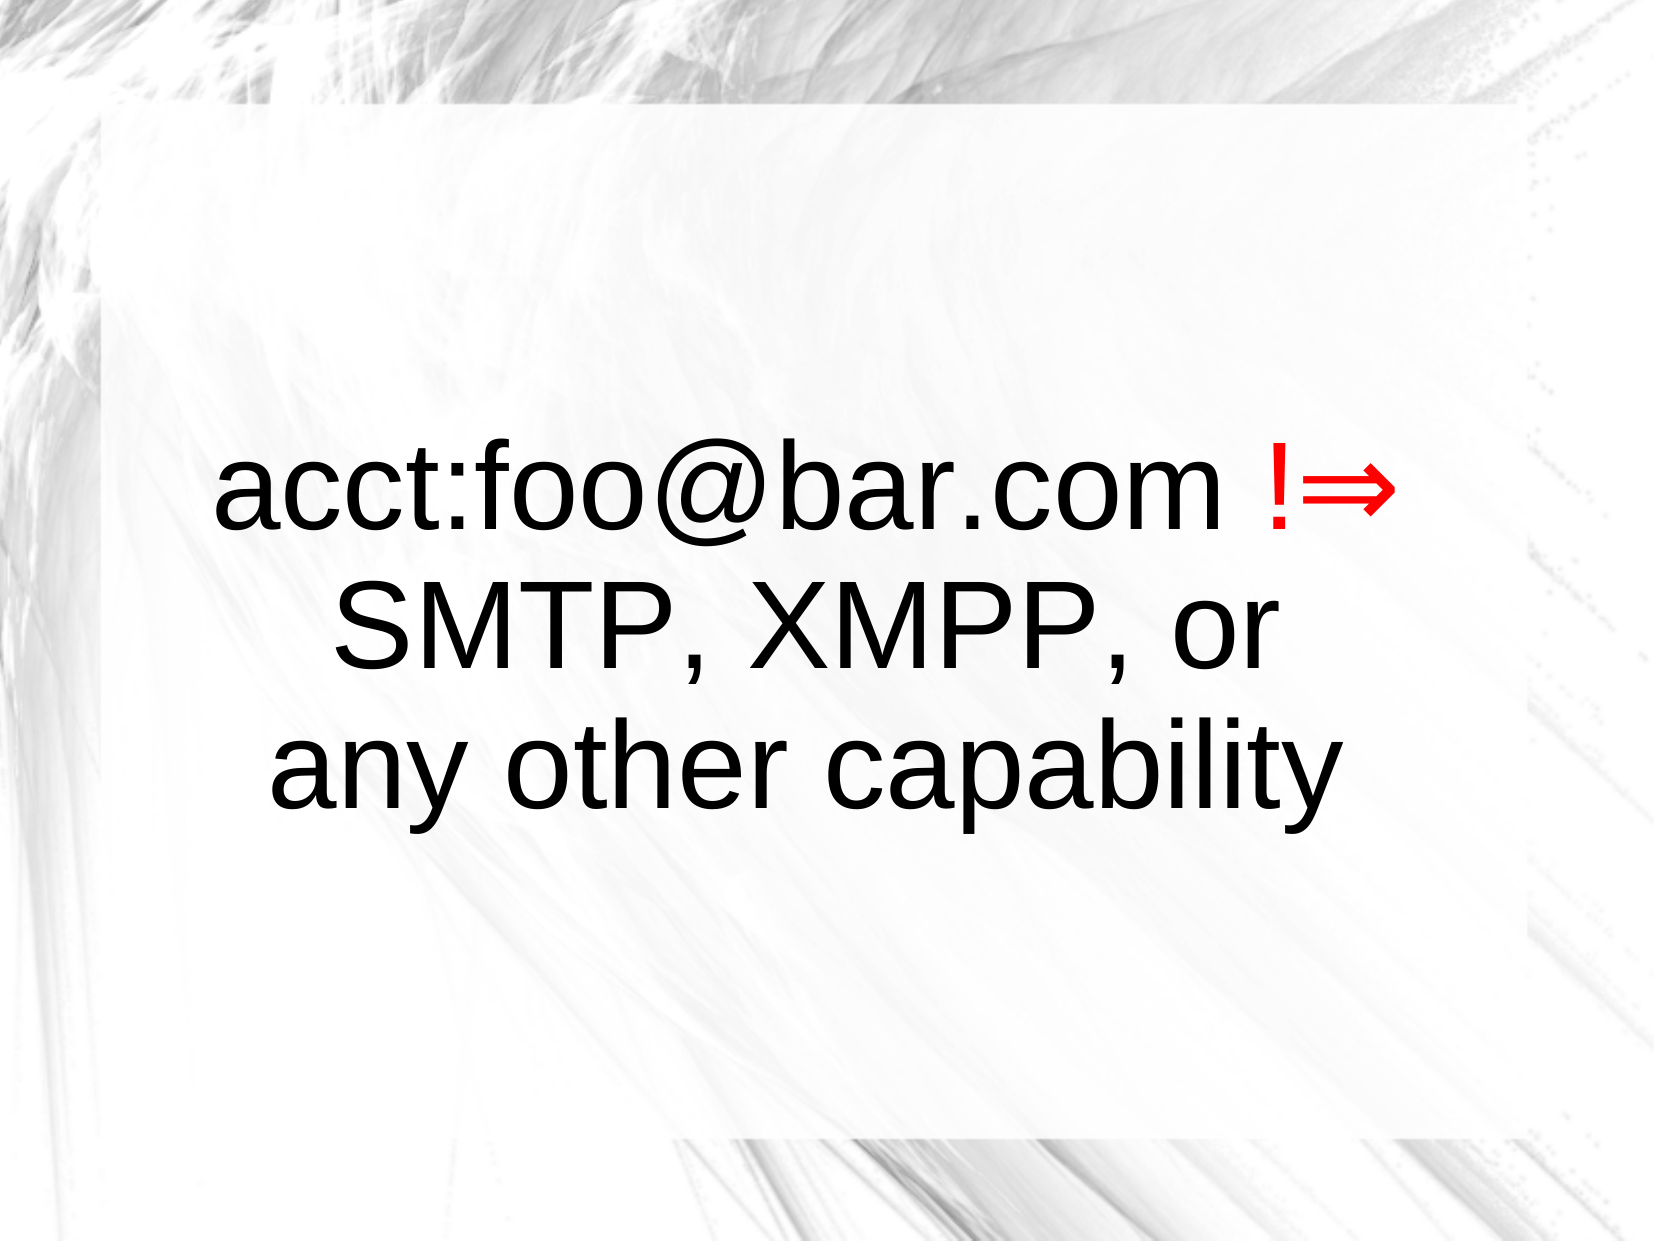

# acct:foo@bar.com !⇒ SMTP, XMPP, or
any other capability